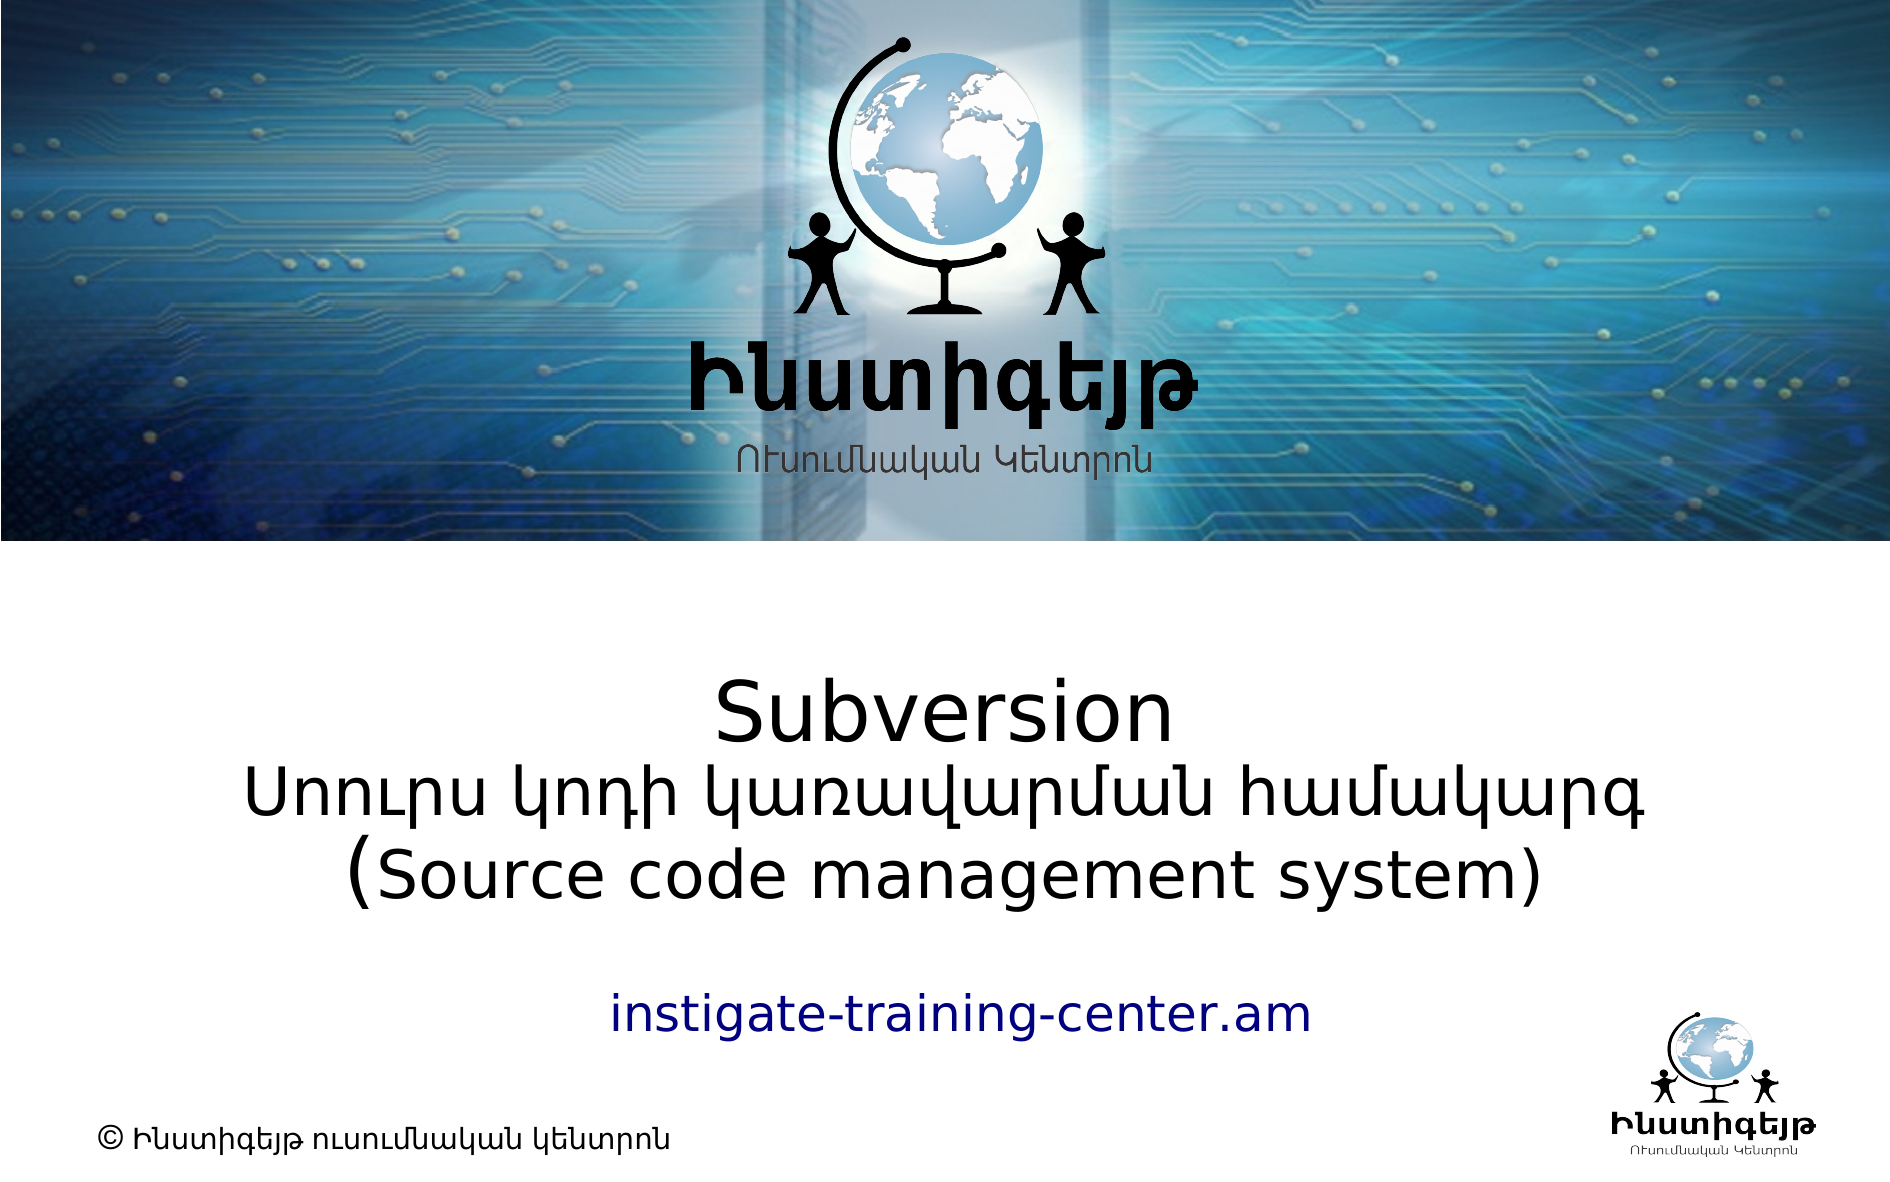

# Subversion Սոուրս կոդի կառավարման համակարգ (Source code management system)
instigate-training-center.am